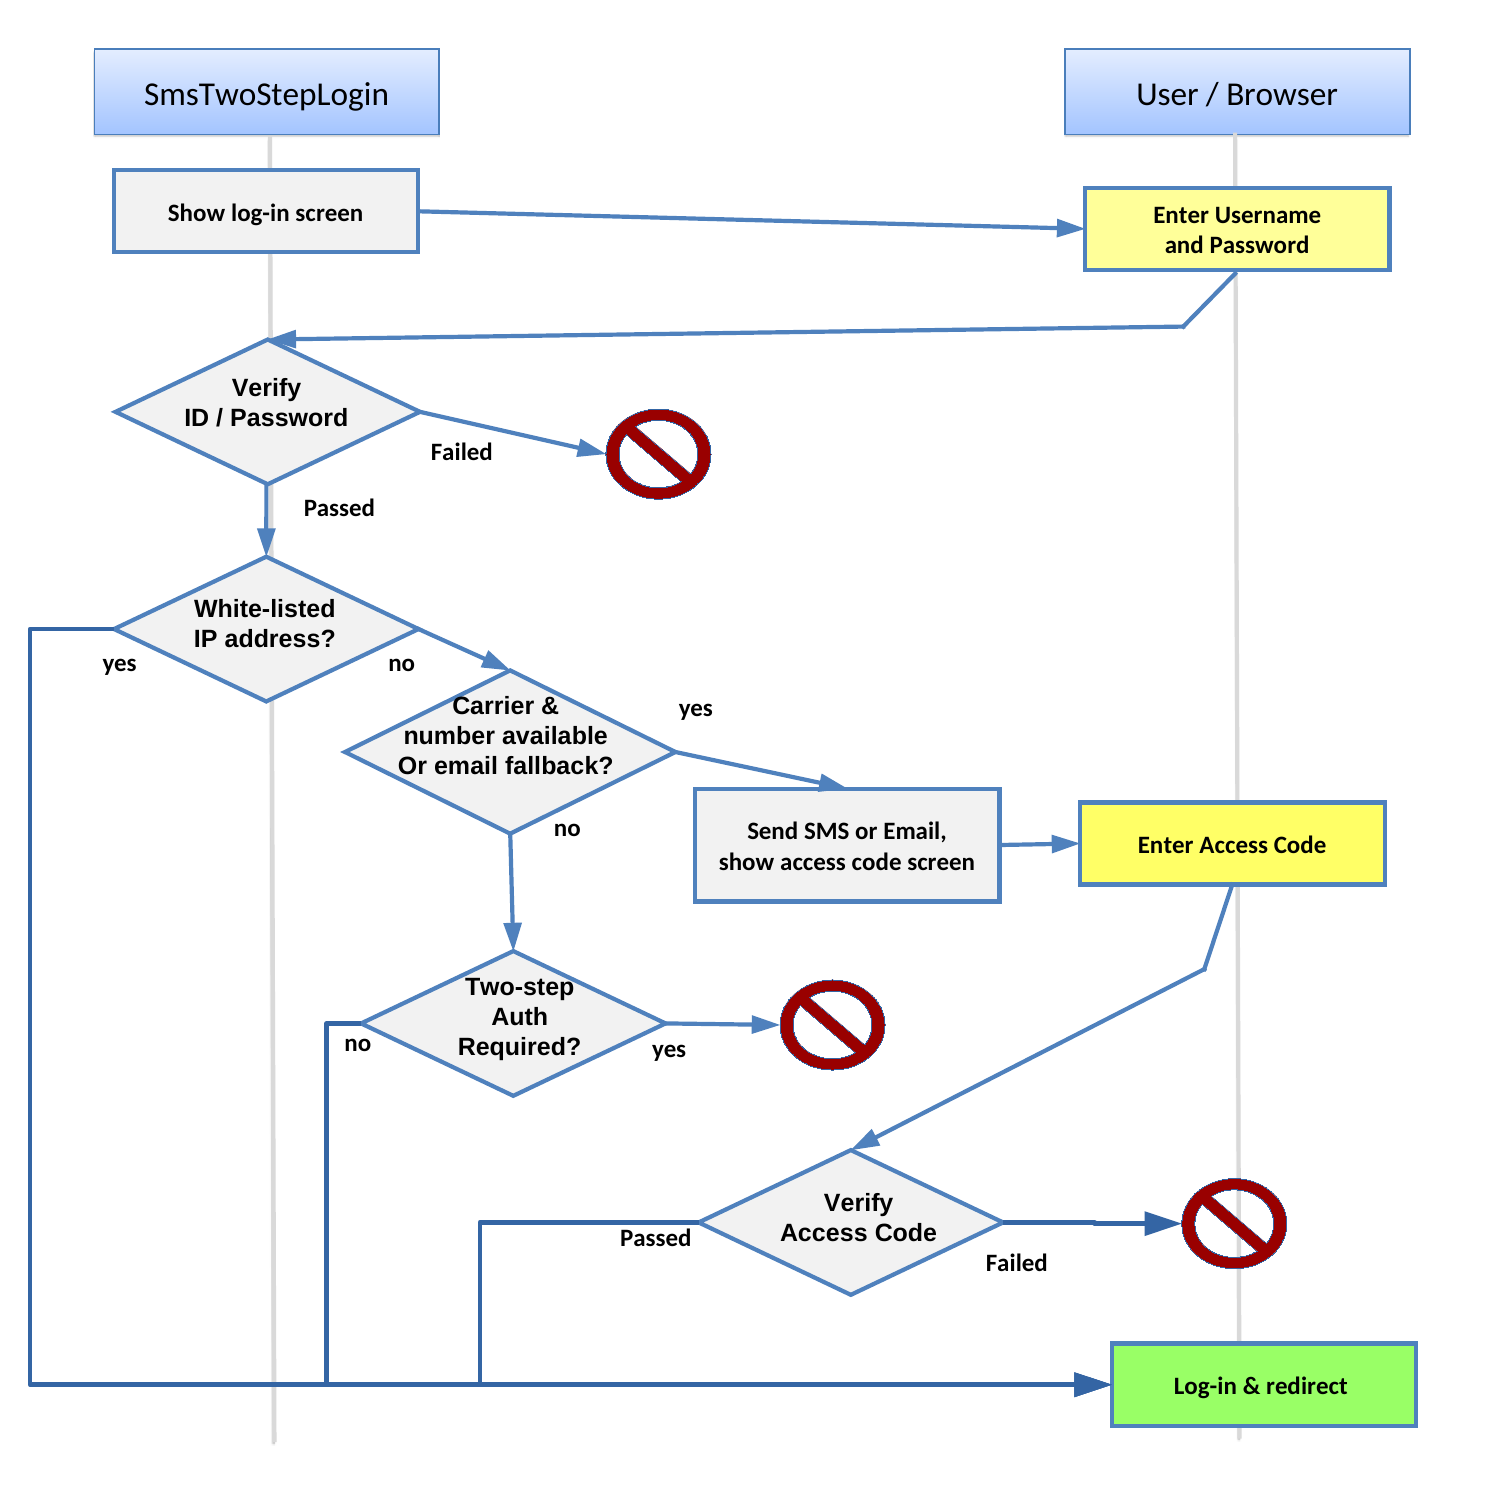

SmsTwoStepLogin
User / Browser
Show log-in screen
Enter Username
and Password
Verify
ID / Password
Failed
Passed
White-listed
IP address?
yes
no
Carrier &
number available
Or email fallback?
yes
Send SMS or Email,
show access code screen
Enter Access Code
no
Two-step
Auth
Required?
no
yes
Verify
Access Code
Passed
Failed
Log-in & redirect